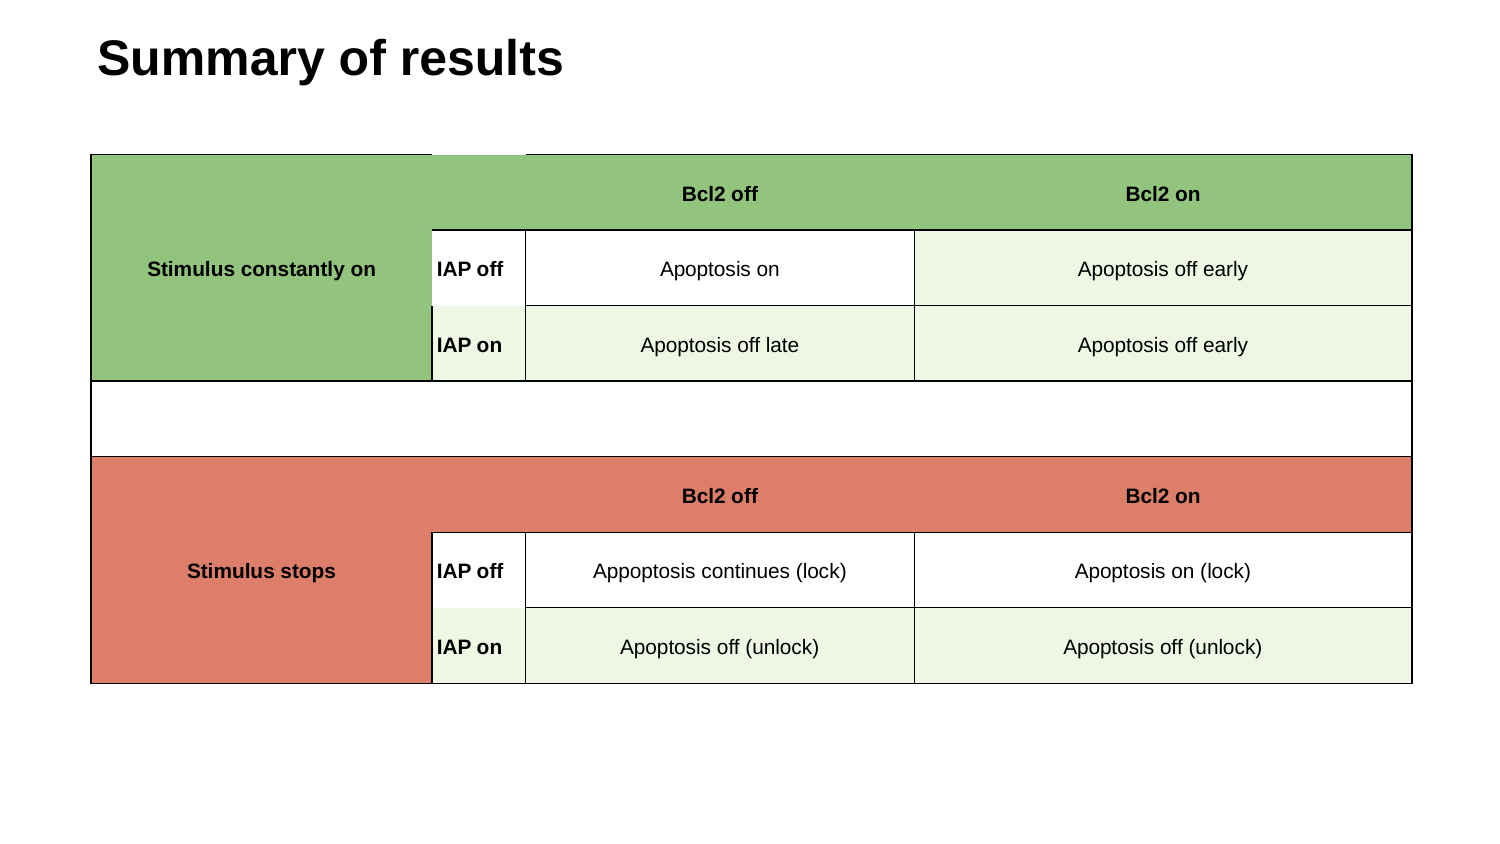

Summary of results
| Stimulus constantly on | | Bcl2 off | Bcl2 on |
| --- | --- | --- | --- |
| | IAP off | Apoptosis on | Apoptosis off early |
| | IAP on | Apoptosis off late | Apoptosis off early |
| | | | |
| Stimulus stops | | Bcl2 off | Bcl2 on |
| | IAP off | Appoptosis continues (lock) | Apoptosis on (lock) |
| | IAP on | Apoptosis off (unlock) | Apoptosis off (unlock) |